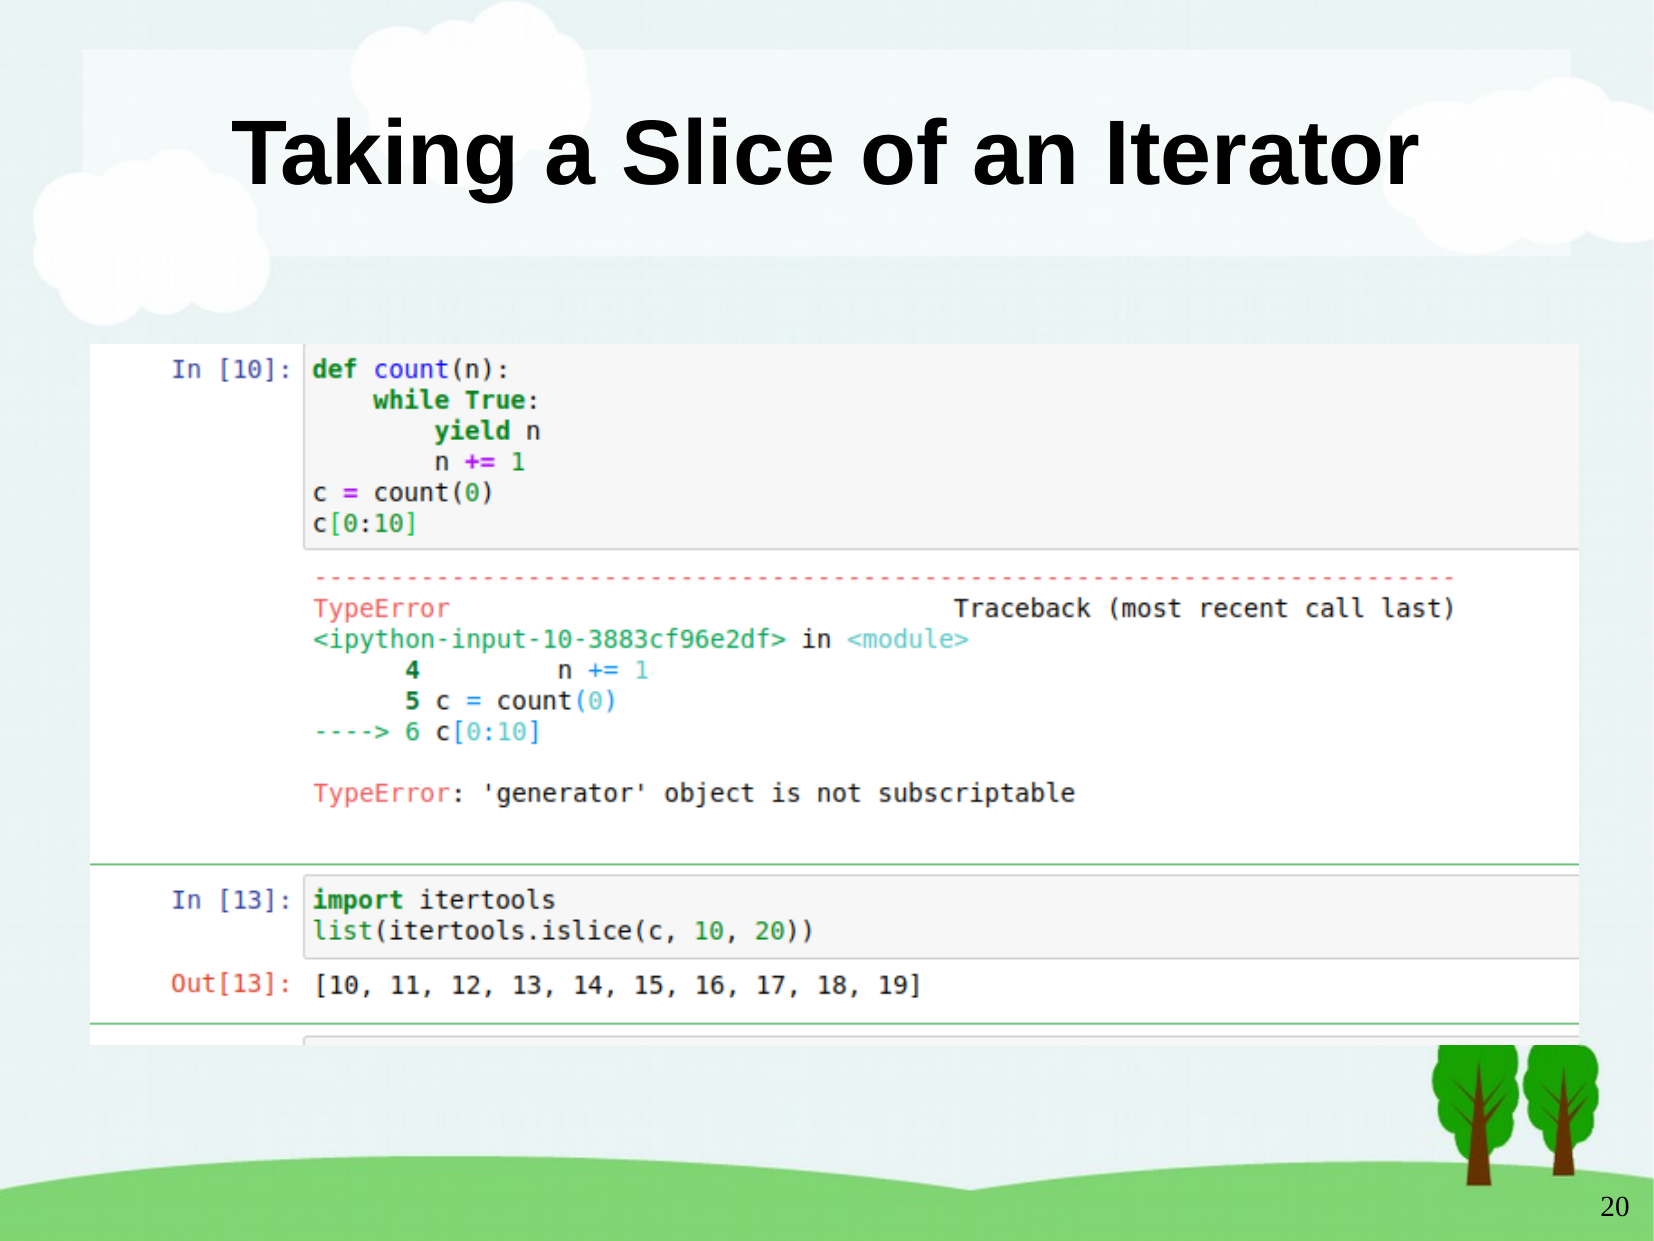

# Taking a Slice of an Iterator
20